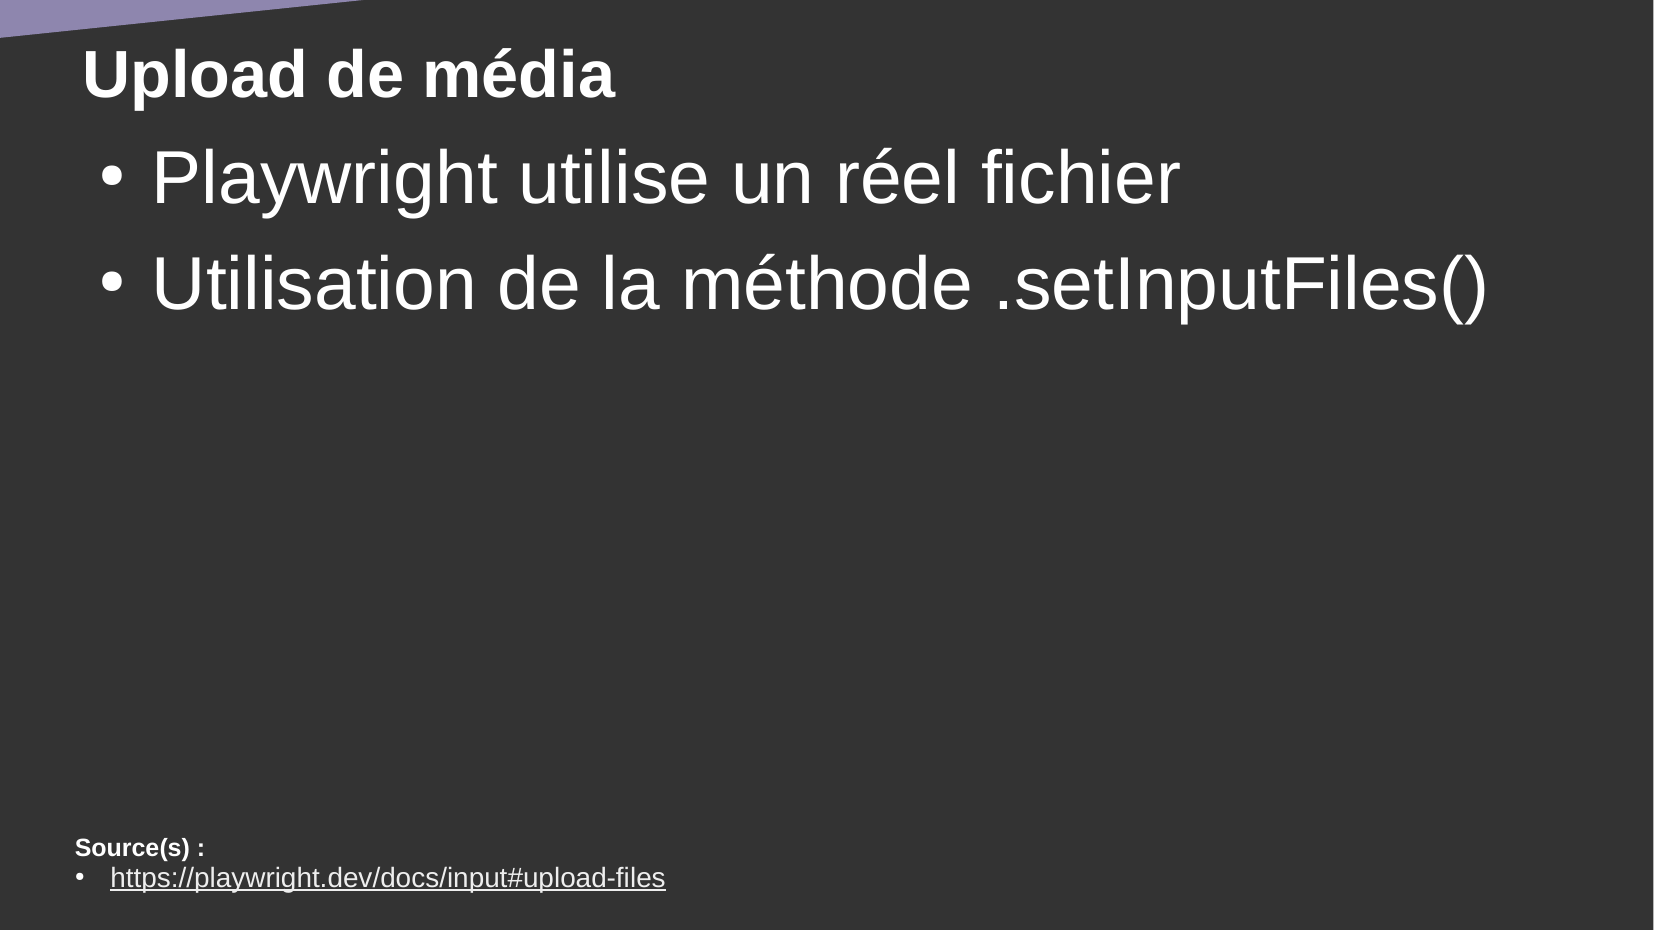

# Upload de média
Playwright utilise un réel fichier
Utilisation de la méthode .setInputFiles()
Source(s) :
https://playwright.dev/docs/input#upload-files